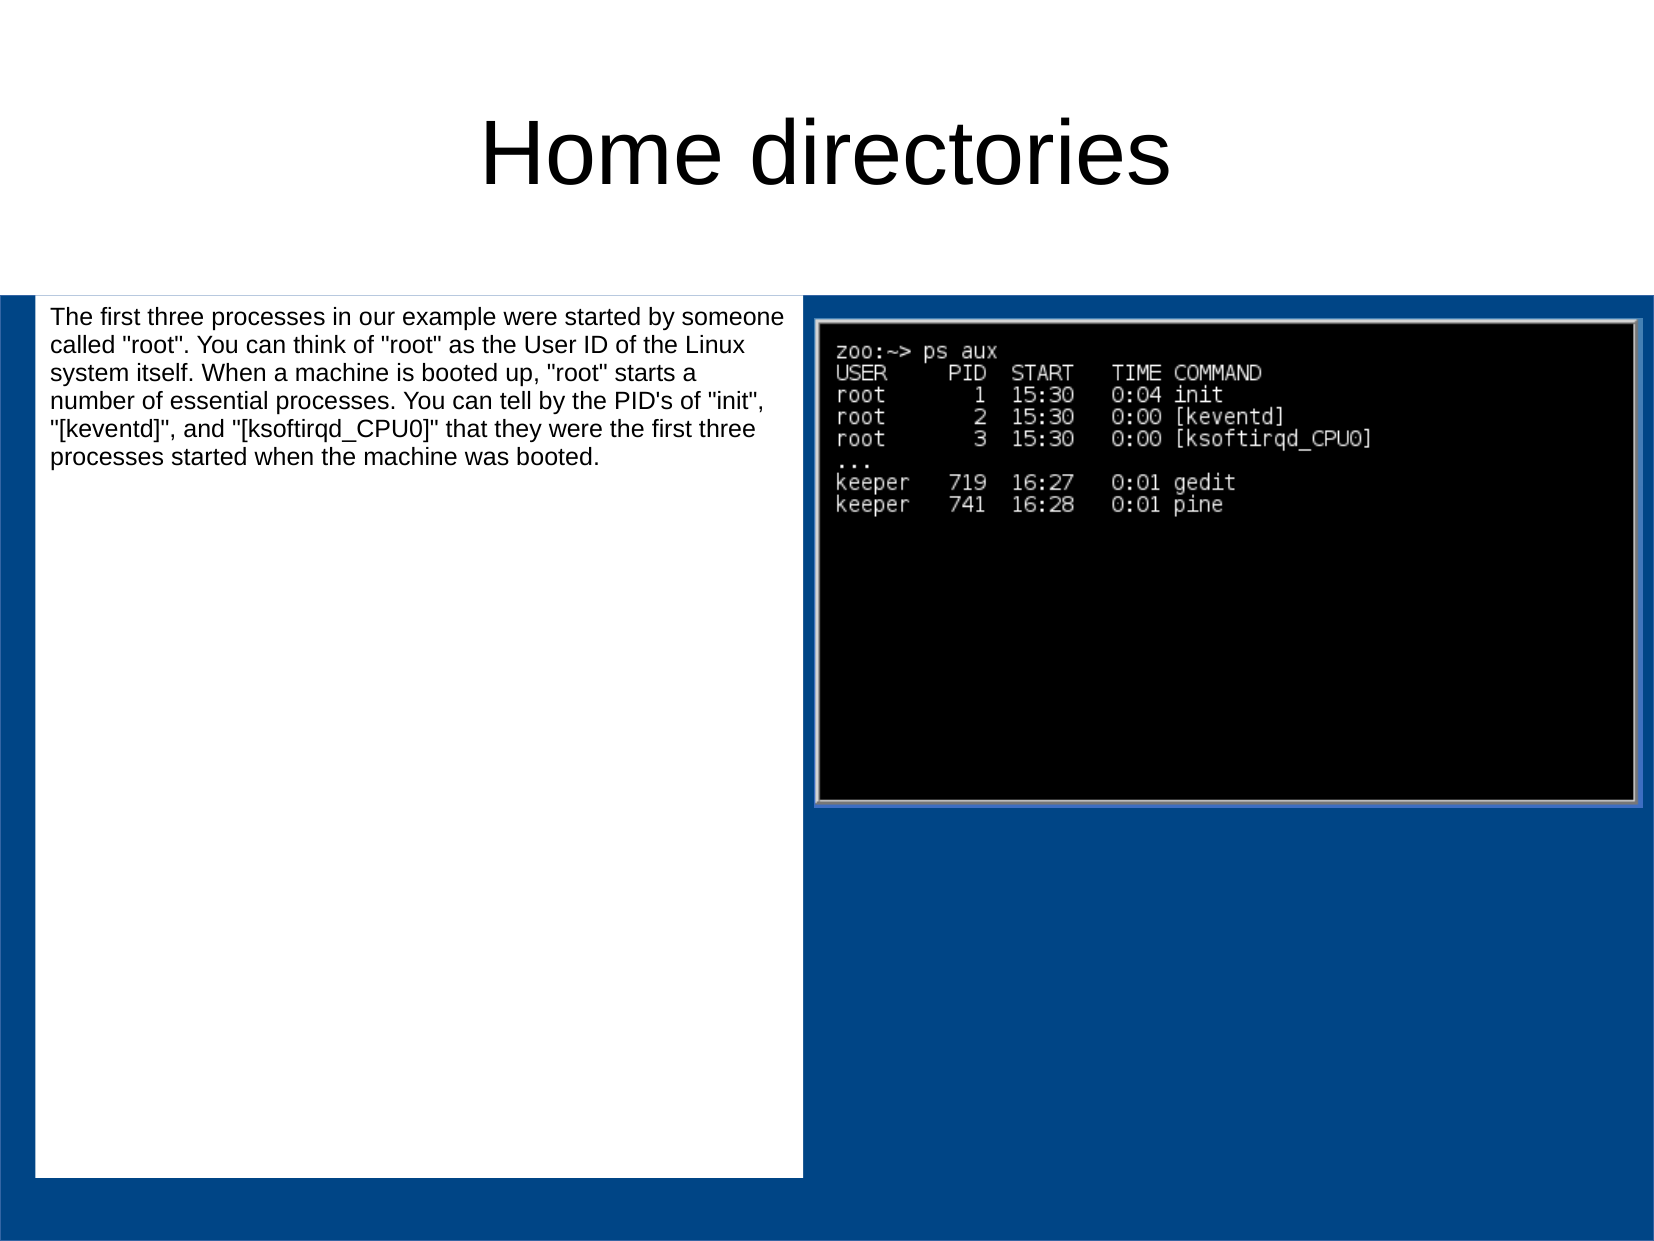

# Home directories
The first three processes in our example were started by someone called "root". You can think of "root" as the User ID of the Linux system itself. When a machine is booted up, "root" starts a number of essential processes. You can tell by the PID's of "init", "[keventd]", and "[ksoftirqd_CPU0]" that they were the first three processes started when the machine was booted.